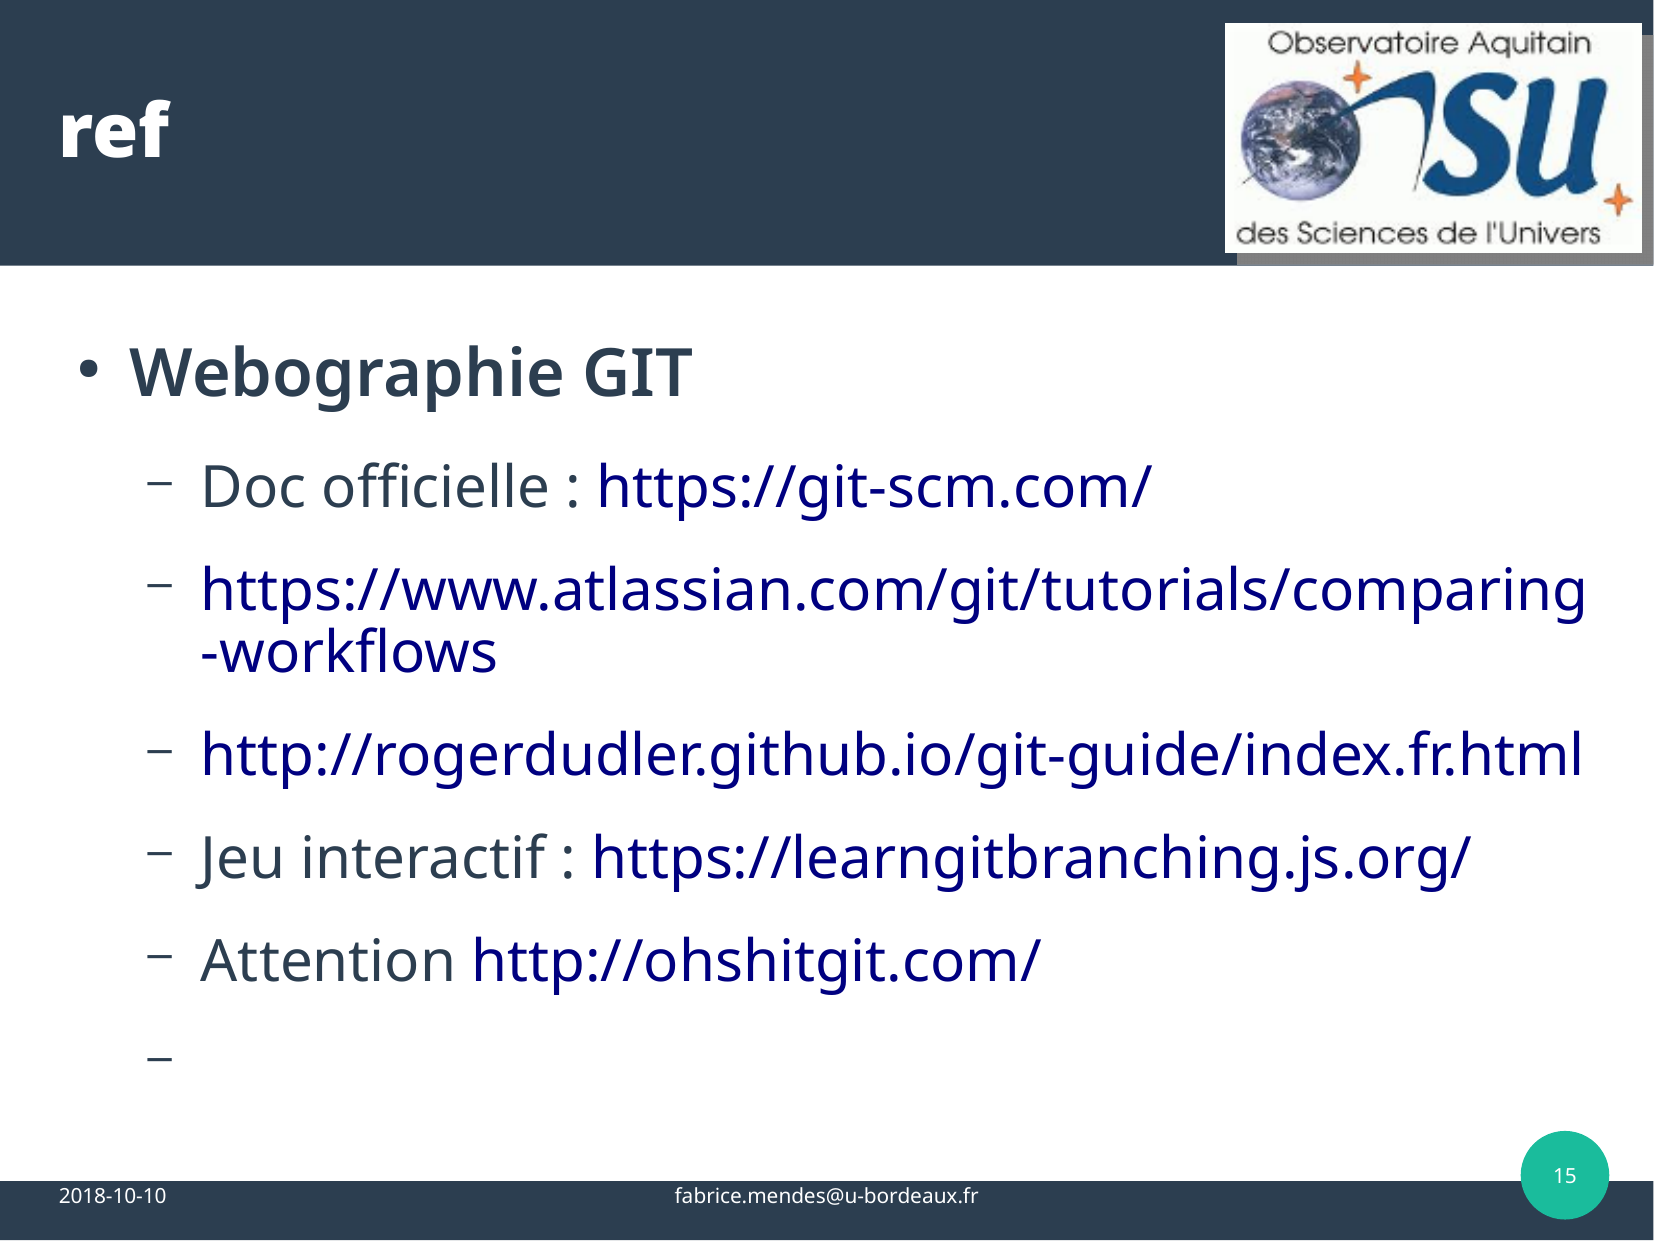

# ref
Webographie GIT
Doc officielle : https://git-scm.com/
https://www.atlassian.com/git/tutorials/comparing-workflows
http://rogerdudler.github.io/git-guide/index.fr.html
Jeu interactif : https://learngitbranching.js.org/
Attention http://ohshitgit.com/
15
2018-10-10
fabrice.mendes@u-bordeaux.fr